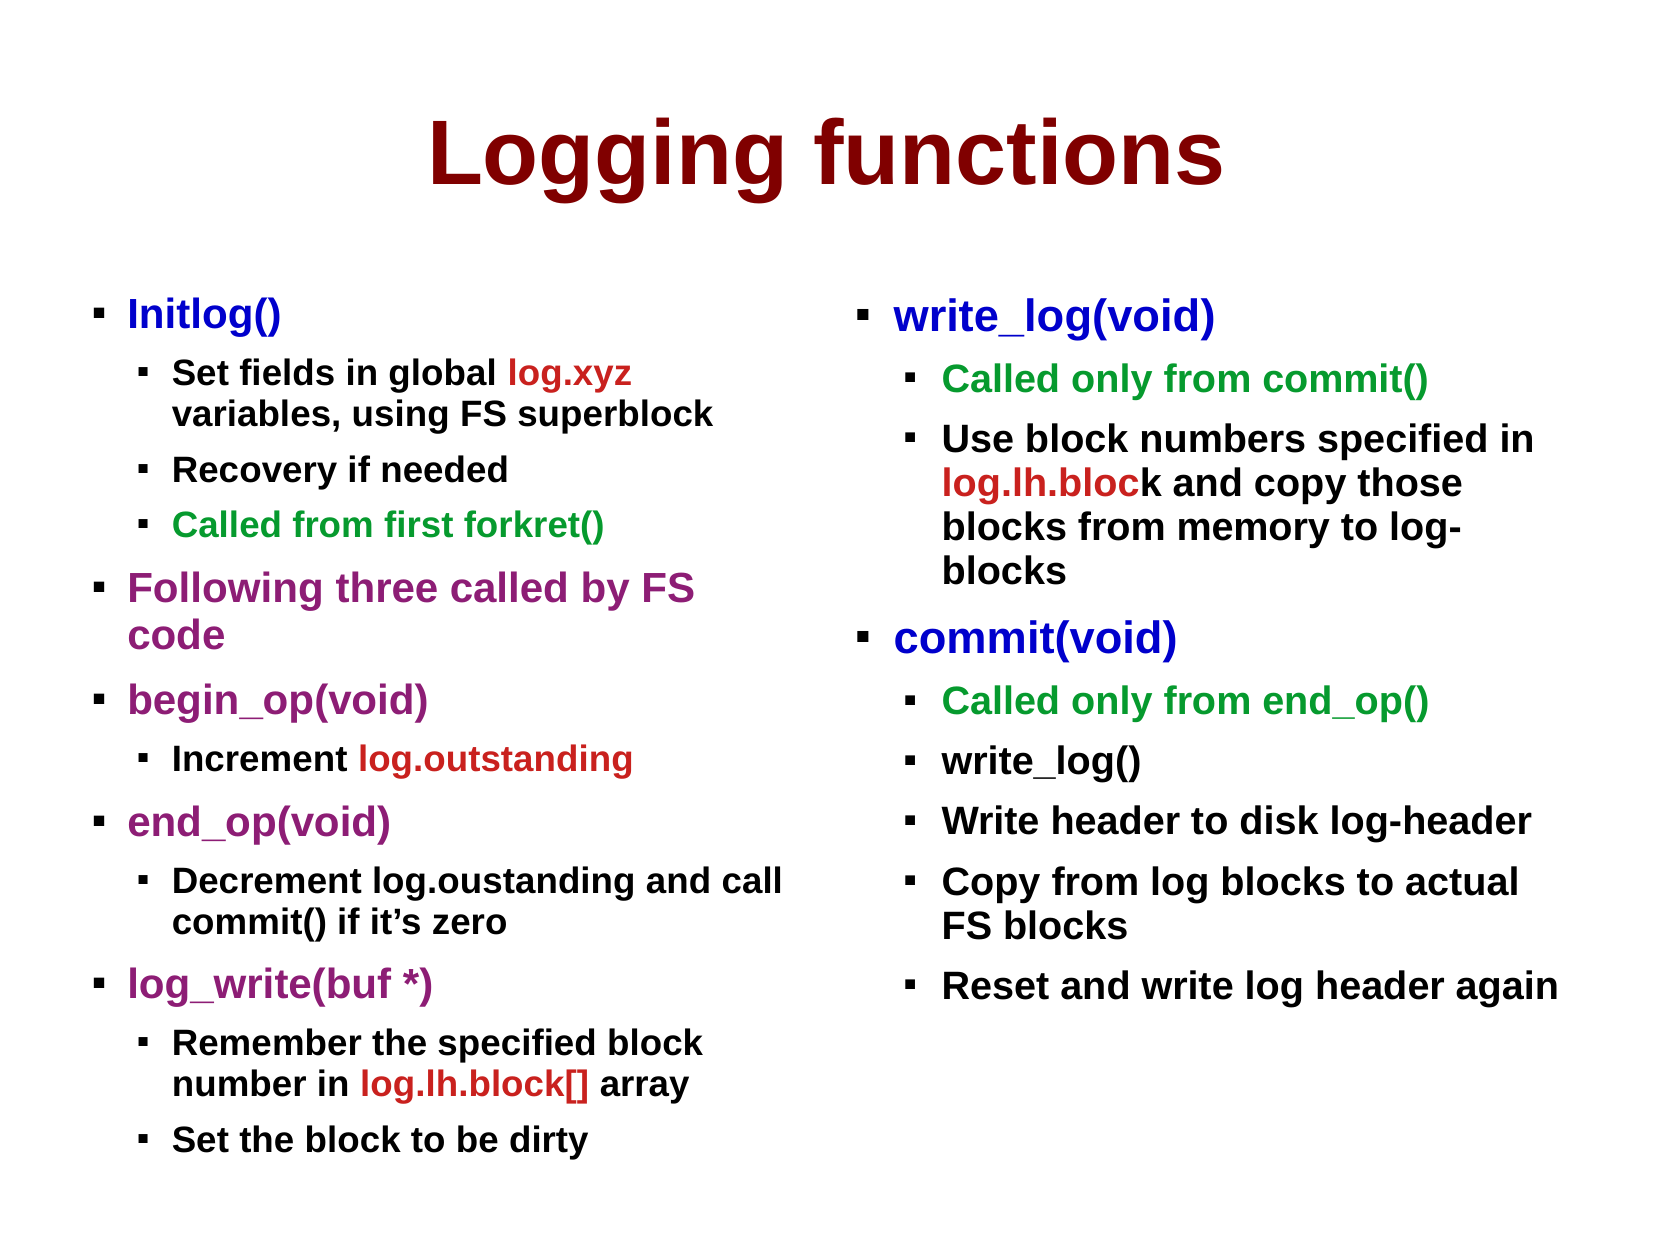

# Logging functions
Initlog()
Set fields in global log.xyz variables, using FS superblock
Recovery if needed
Called from first forkret()
Following three called by FS code
begin_op(void)
Increment log.outstanding
end_op(void)
Decrement log.oustanding and call commit() if it’s zero
log_write(buf *)
Remember the specified block number in log.lh.block[] array
Set the block to be dirty
write_log(void)
Called only from commit()
Use block numbers specified in log.lh.block and copy those blocks from memory to log-blocks
commit(void)
Called only from end_op()
write_log()
Write header to disk log-header
Copy from log blocks to actual FS blocks
Reset and write log header again